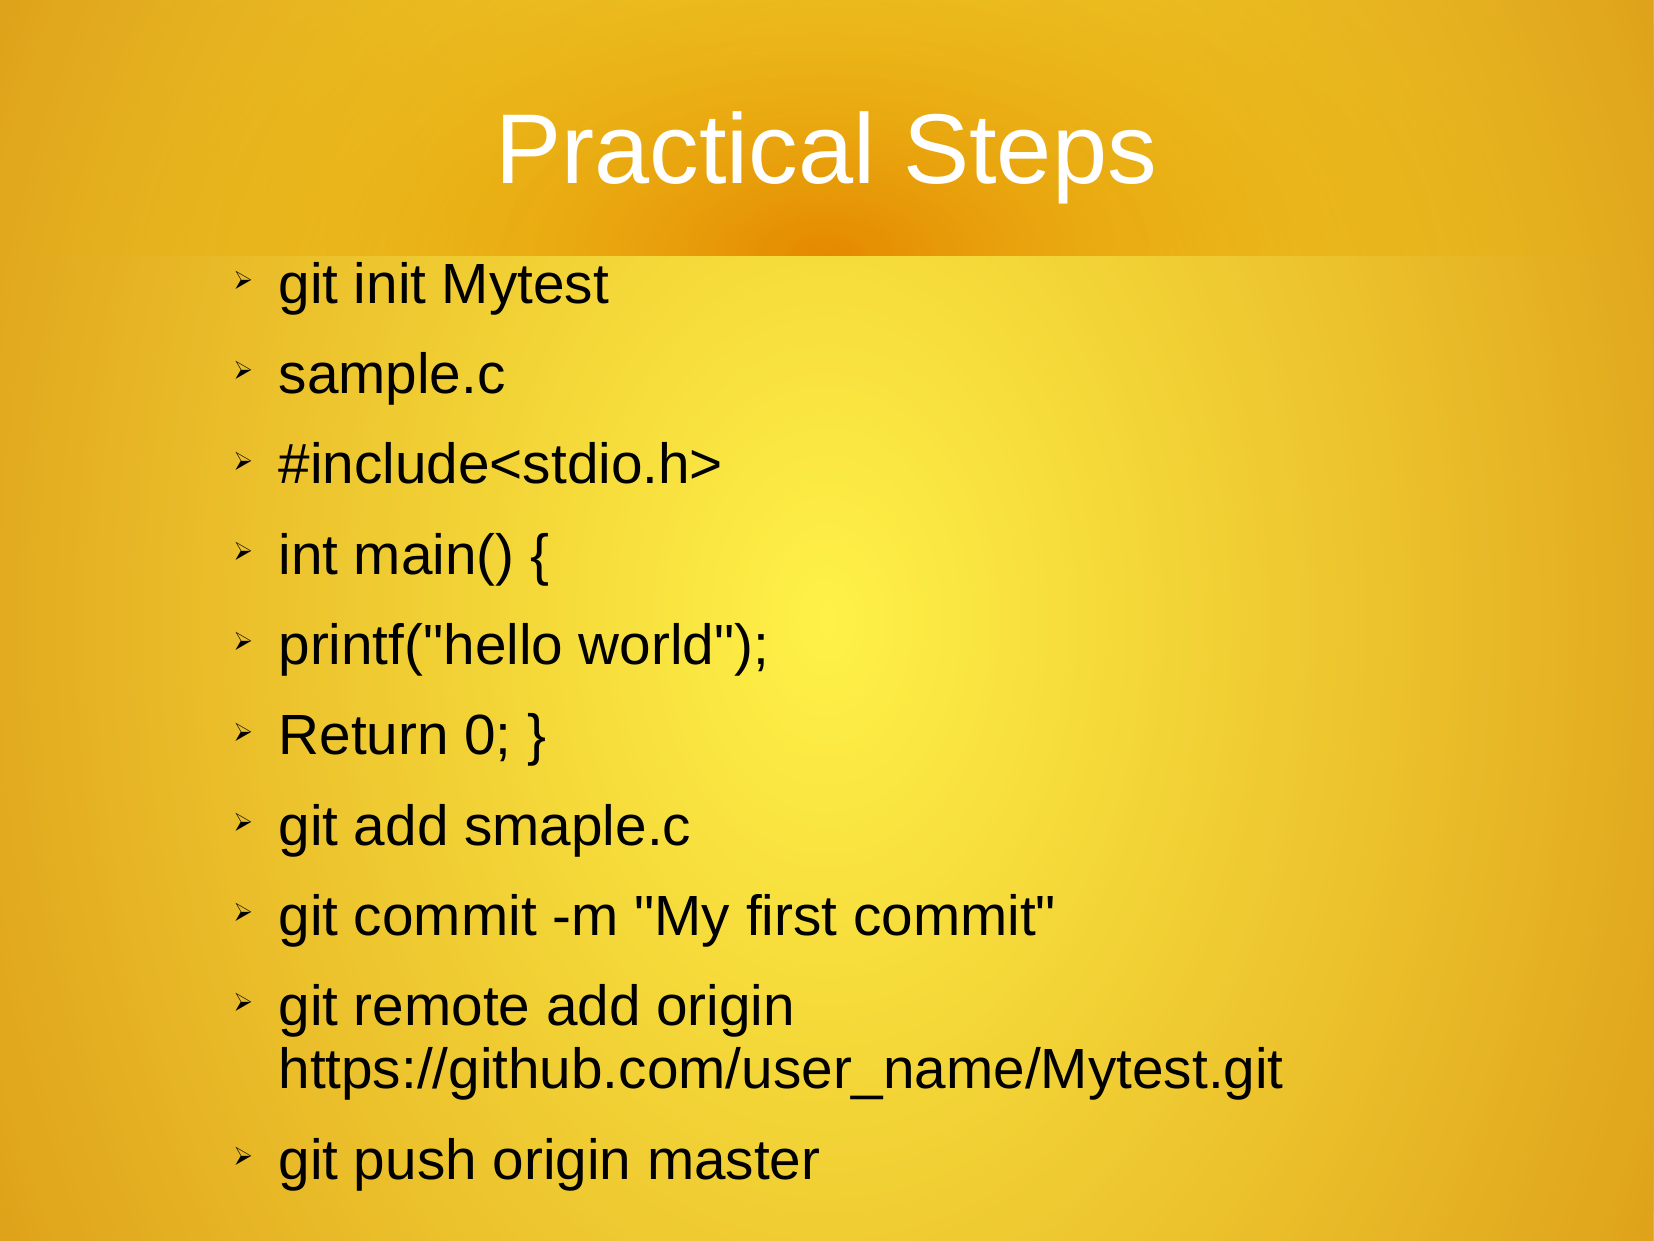

# Practical Steps
git init Mytest
sample.c
#include<stdio.h>
int main() {
printf("hello world");
Return 0; }
git add smaple.c
git commit -m "My first commit"
git remote add origin https://github.com/user_name/Mytest.git
git push origin master